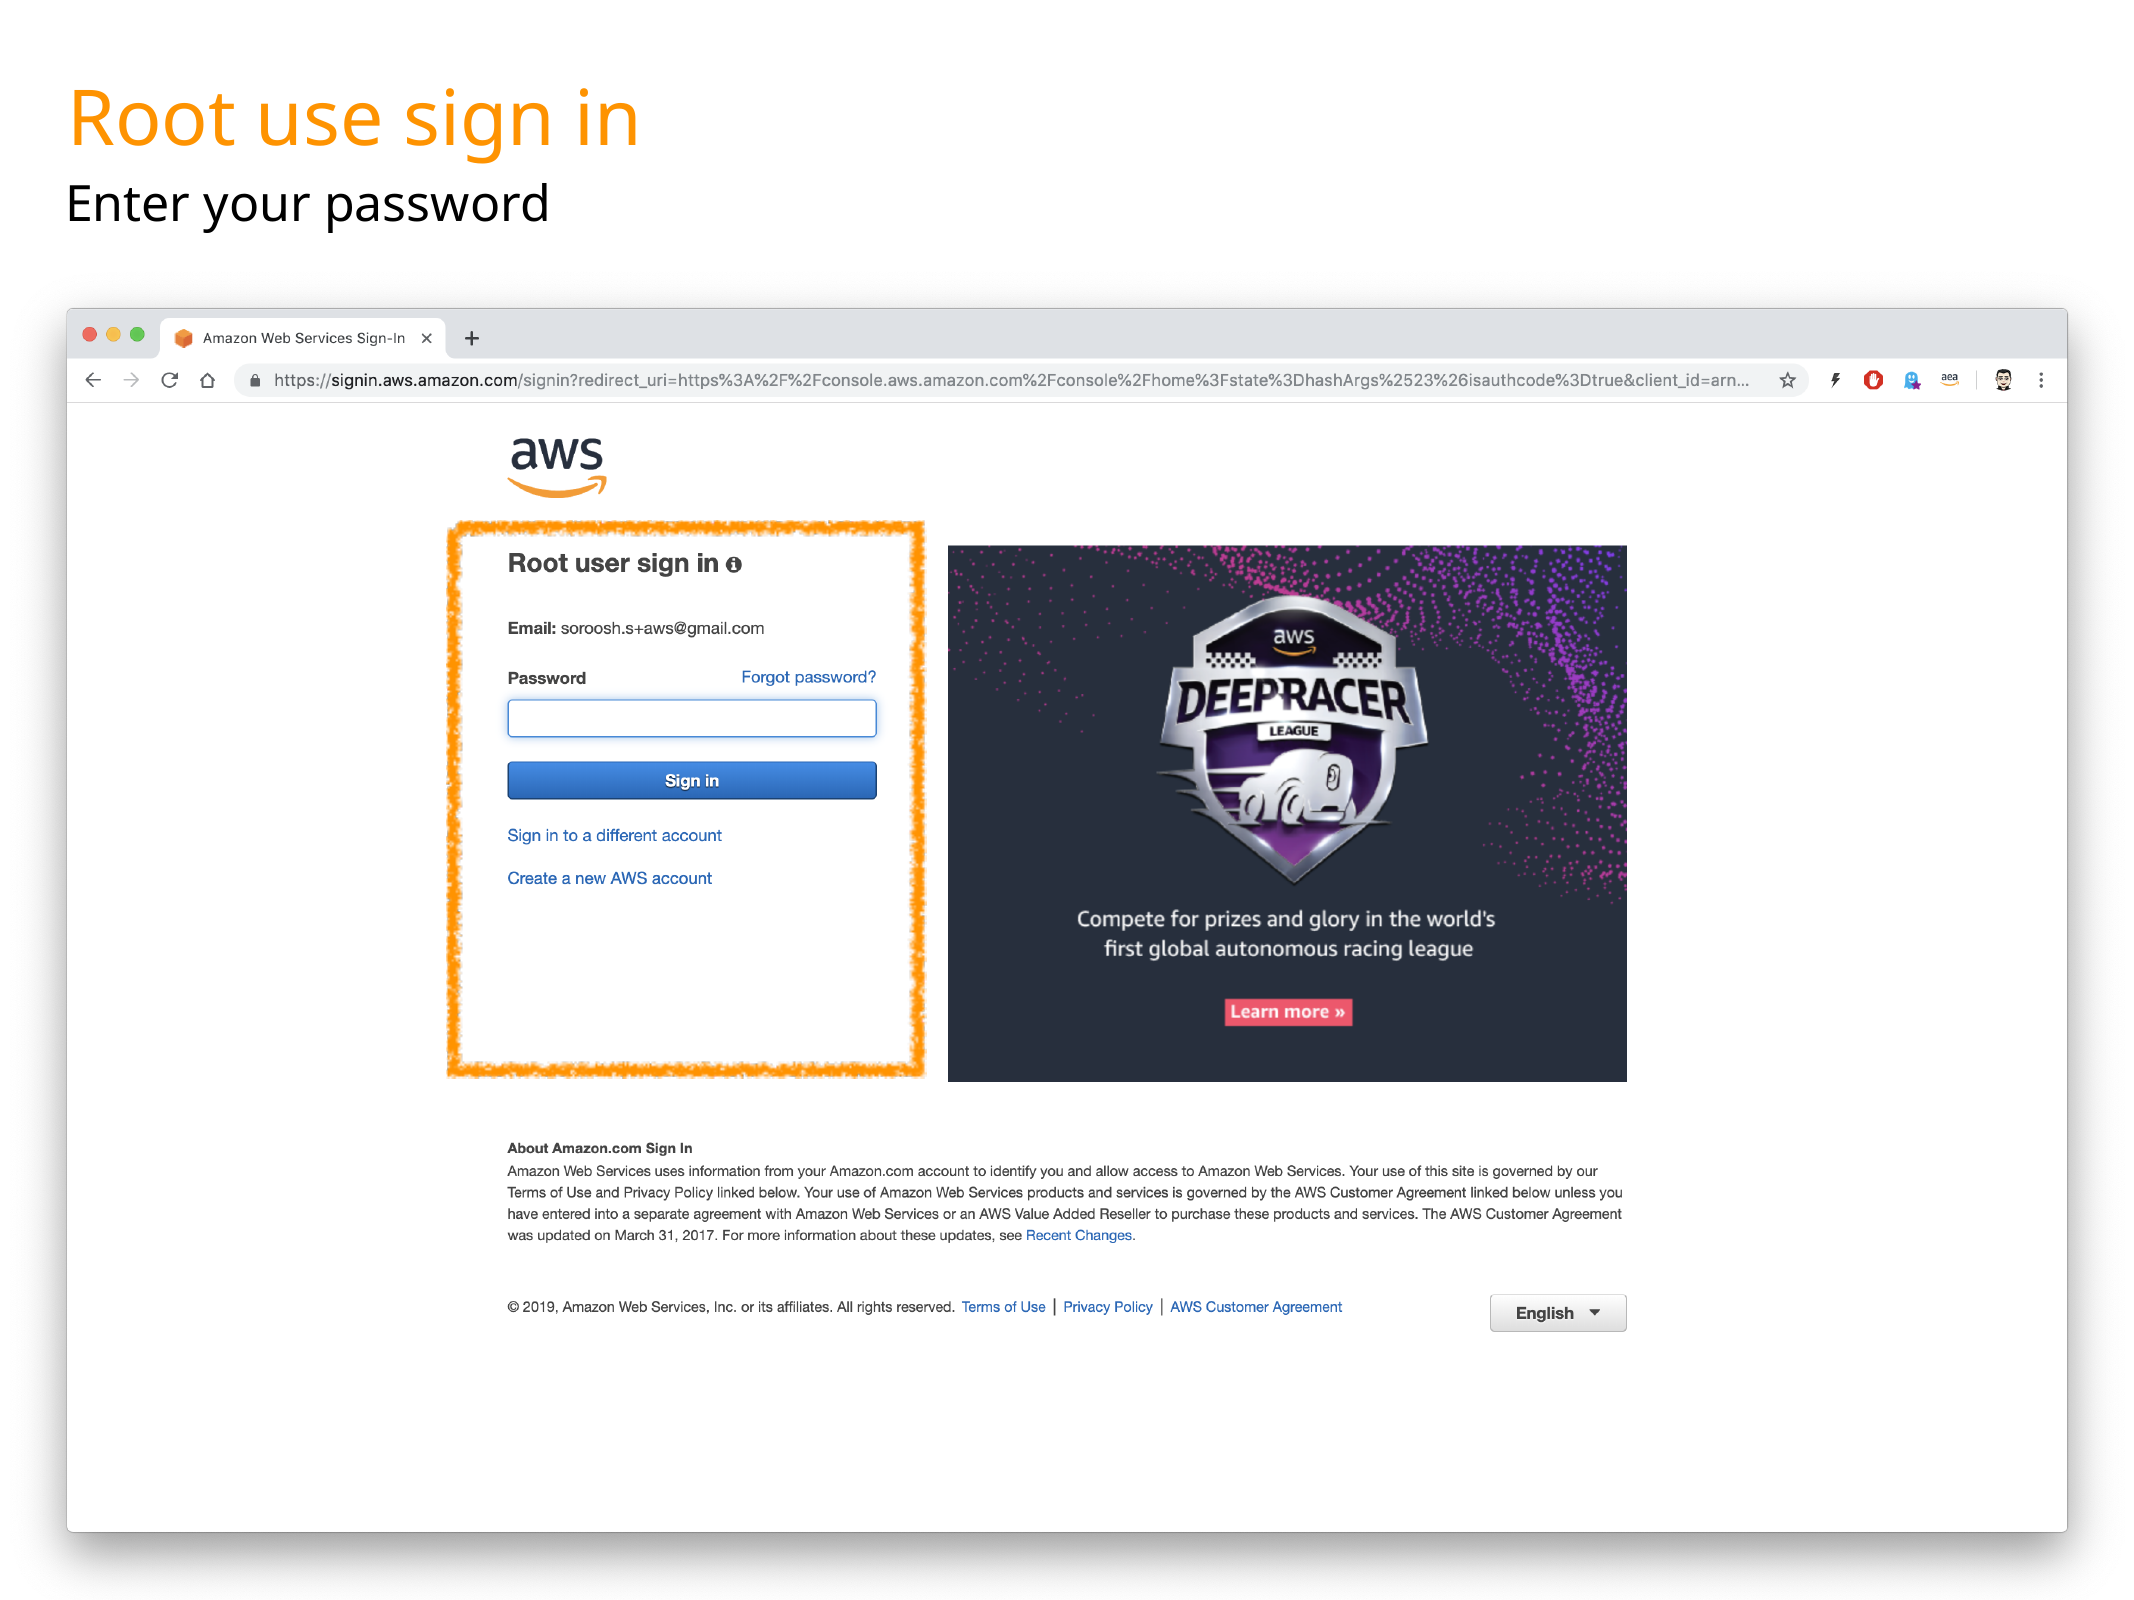

Root use sign in
Enter your password